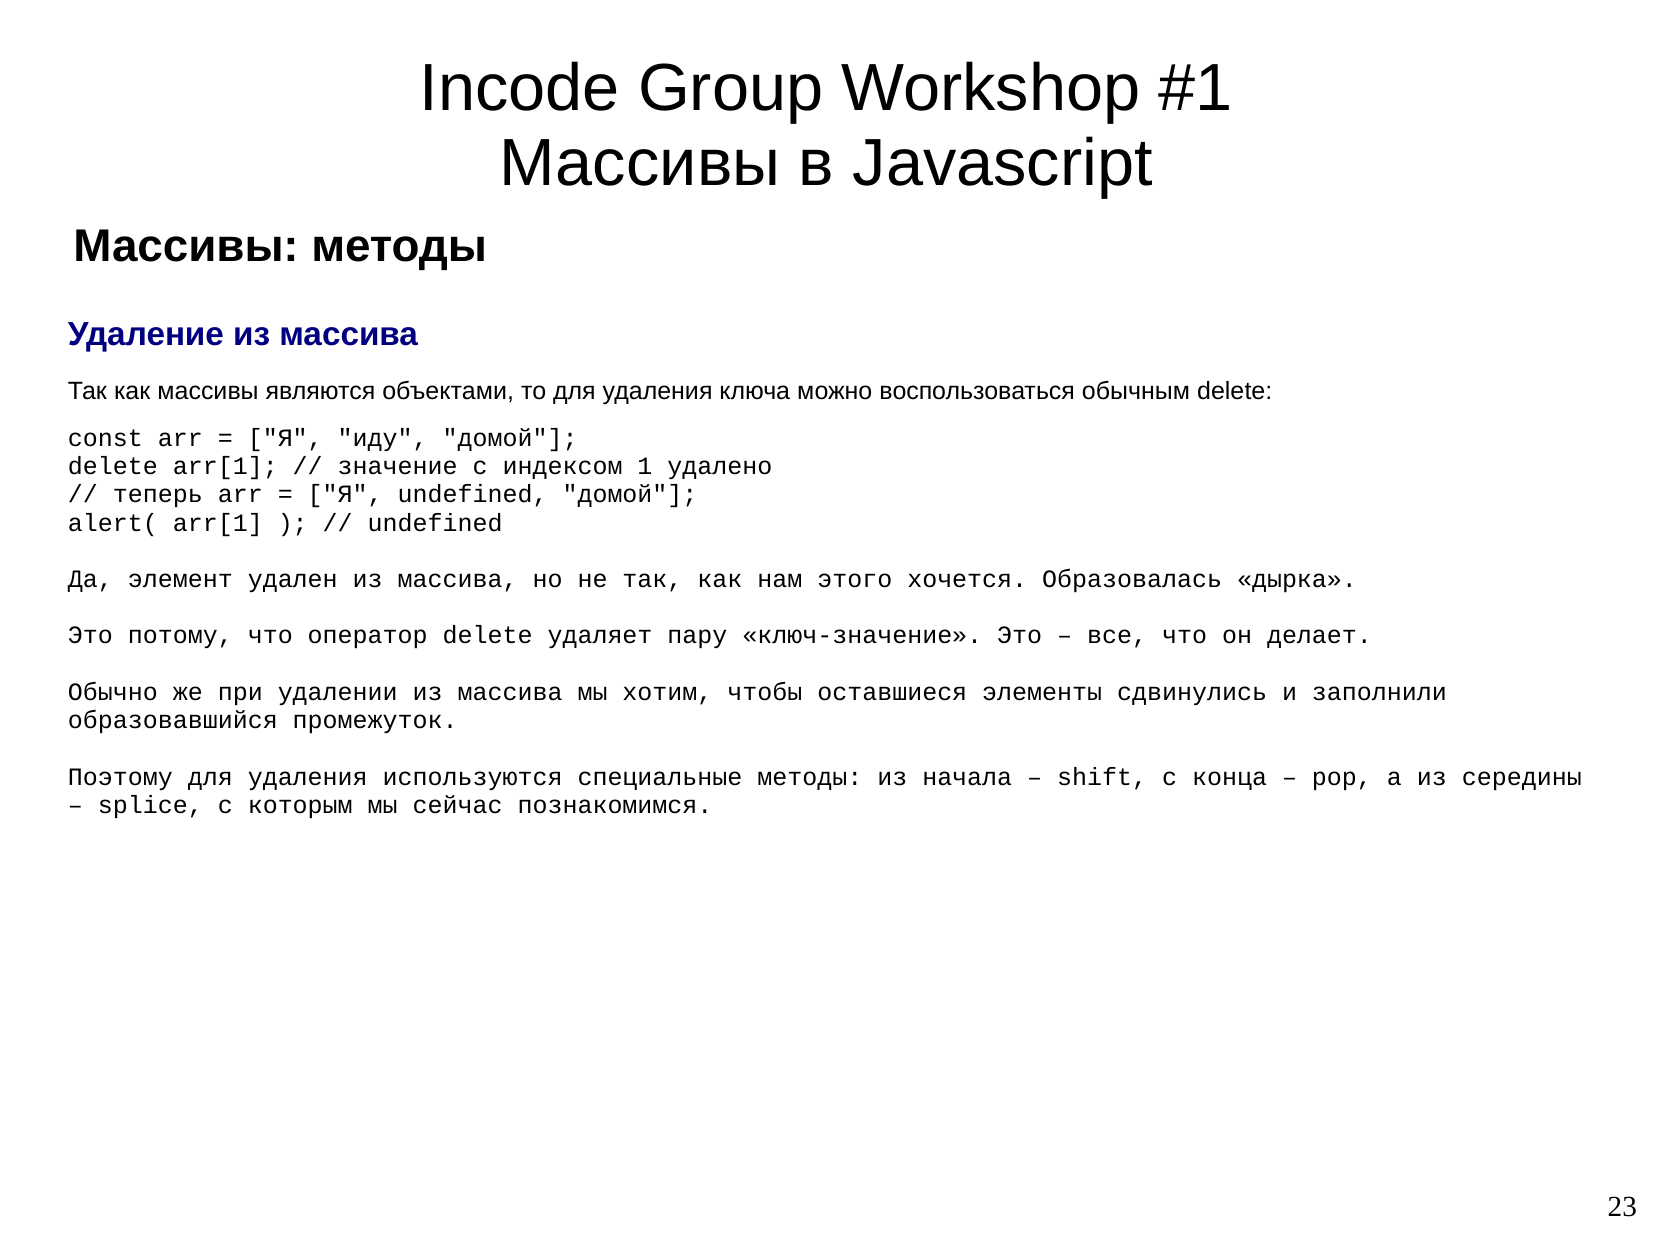

# Incode Group Workshop #1 Массивы в Javascript
Массивы: методы
Удаление из массива
Так как массивы являются объектами, то для удаления ключа можно воспользоваться обычным delete:
const arr = ["Я", "иду", "домой"];
delete arr[1]; // значение с индексом 1 удалено
// теперь arr = ["Я", undefined, "домой"];
alert( arr[1] ); // undefined
Да, элемент удален из массива, но не так, как нам этого хочется. Образовалась «дырка».
Это потому, что оператор delete удаляет пару «ключ-значение». Это – все, что он делает.
Обычно же при удалении из массива мы хотим, чтобы оставшиеся элементы сдвинулись и заполнили
образовавшийся промежуток.
Поэтому для удаления используются специальные методы: из начала – shift, с конца – pop, а из середины – splice, с которым мы сейчас познакомимся.
23